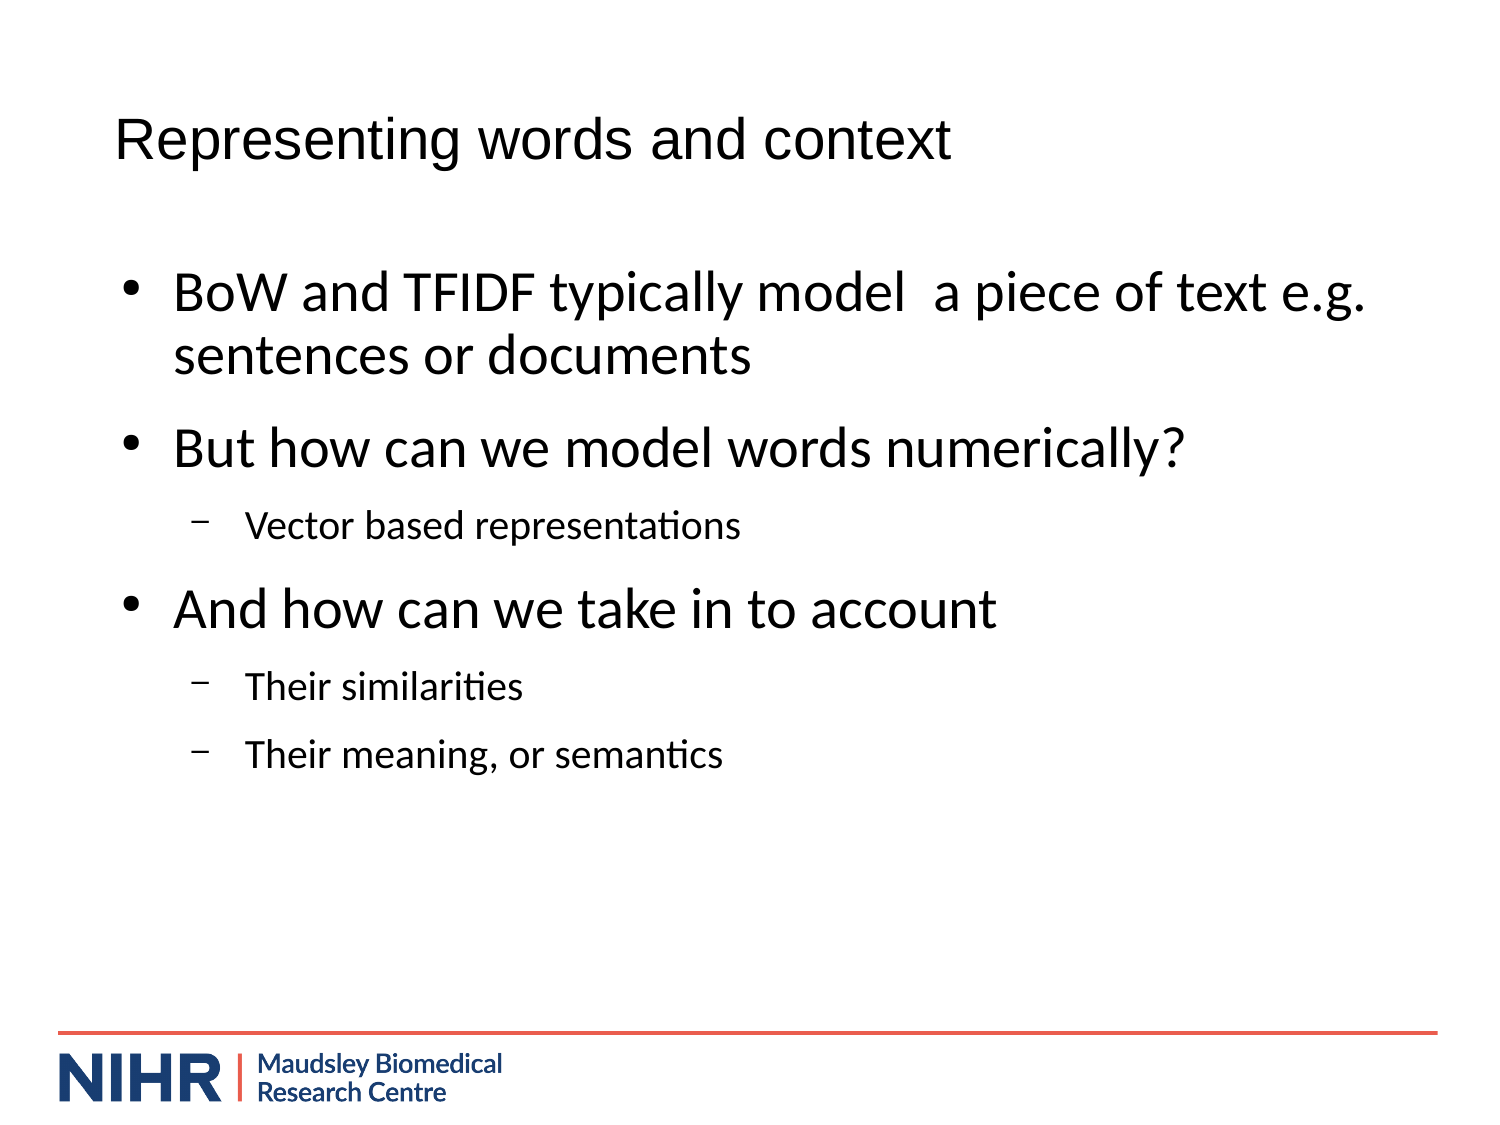

Representing words and context
# BoW and TFIDF typically model a piece of text e.g. sentences or documents
But how can we model words numerically?
Vector based representations
And how can we take in to account
Their similarities
Their meaning, or semantics